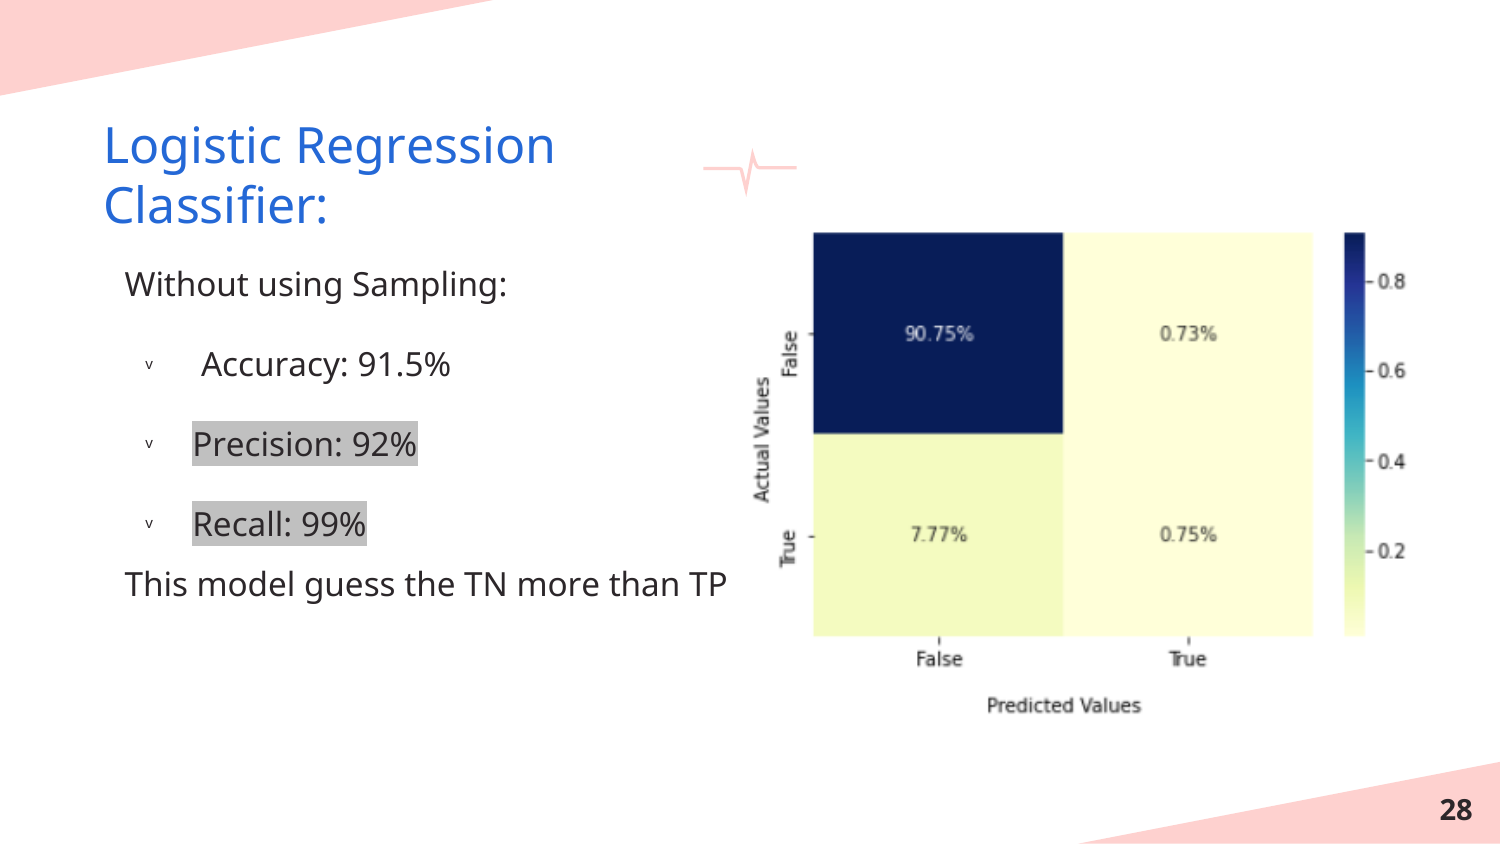

# Logistic Regression Classifier:
Without using Sampling:
 Accuracy: 91.5%
Precision: 92%
Recall: 99%
This model guess the TN more than TP
28